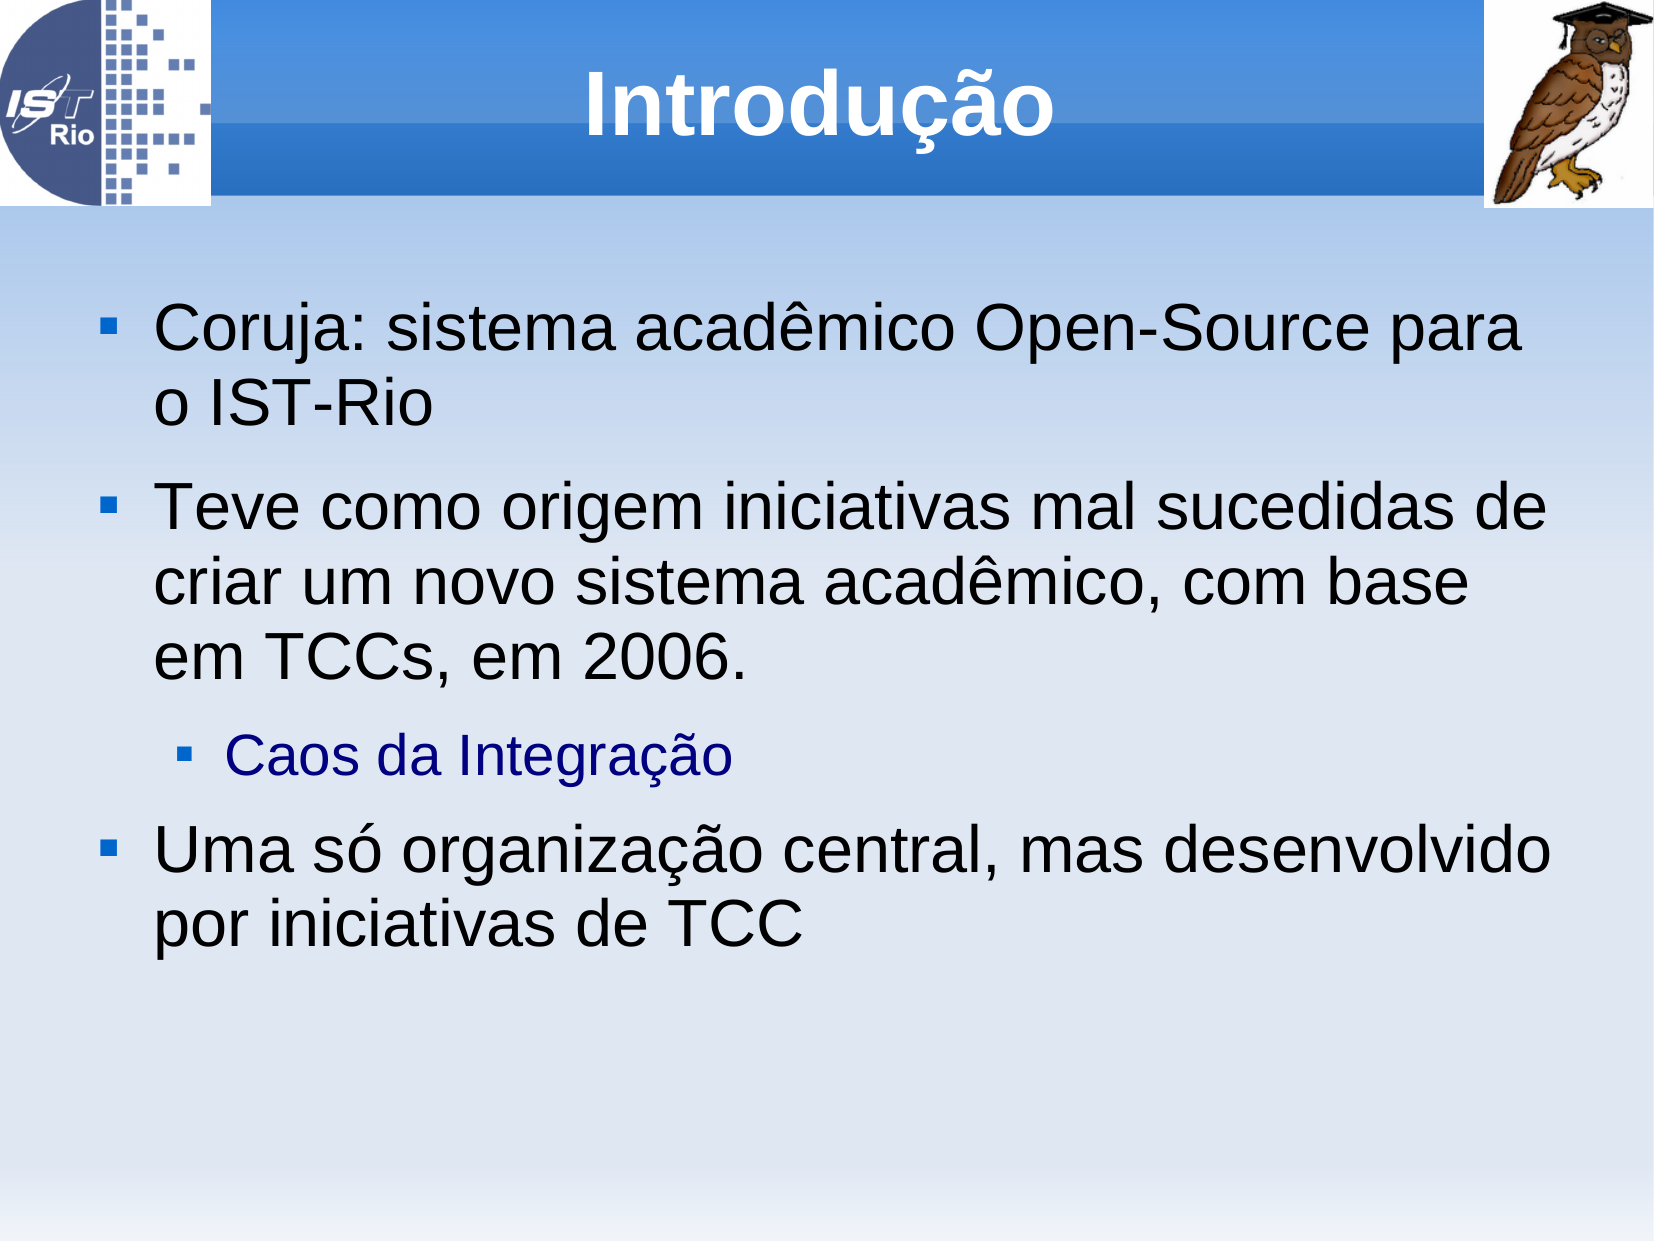

# Introdução
Coruja: sistema acadêmico Open-Source para o IST-Rio
Teve como origem iniciativas mal sucedidas de criar um novo sistema acadêmico, com base em TCCs, em 2006.
Caos da Integração
Uma só organização central, mas desenvolvido por iniciativas de TCC